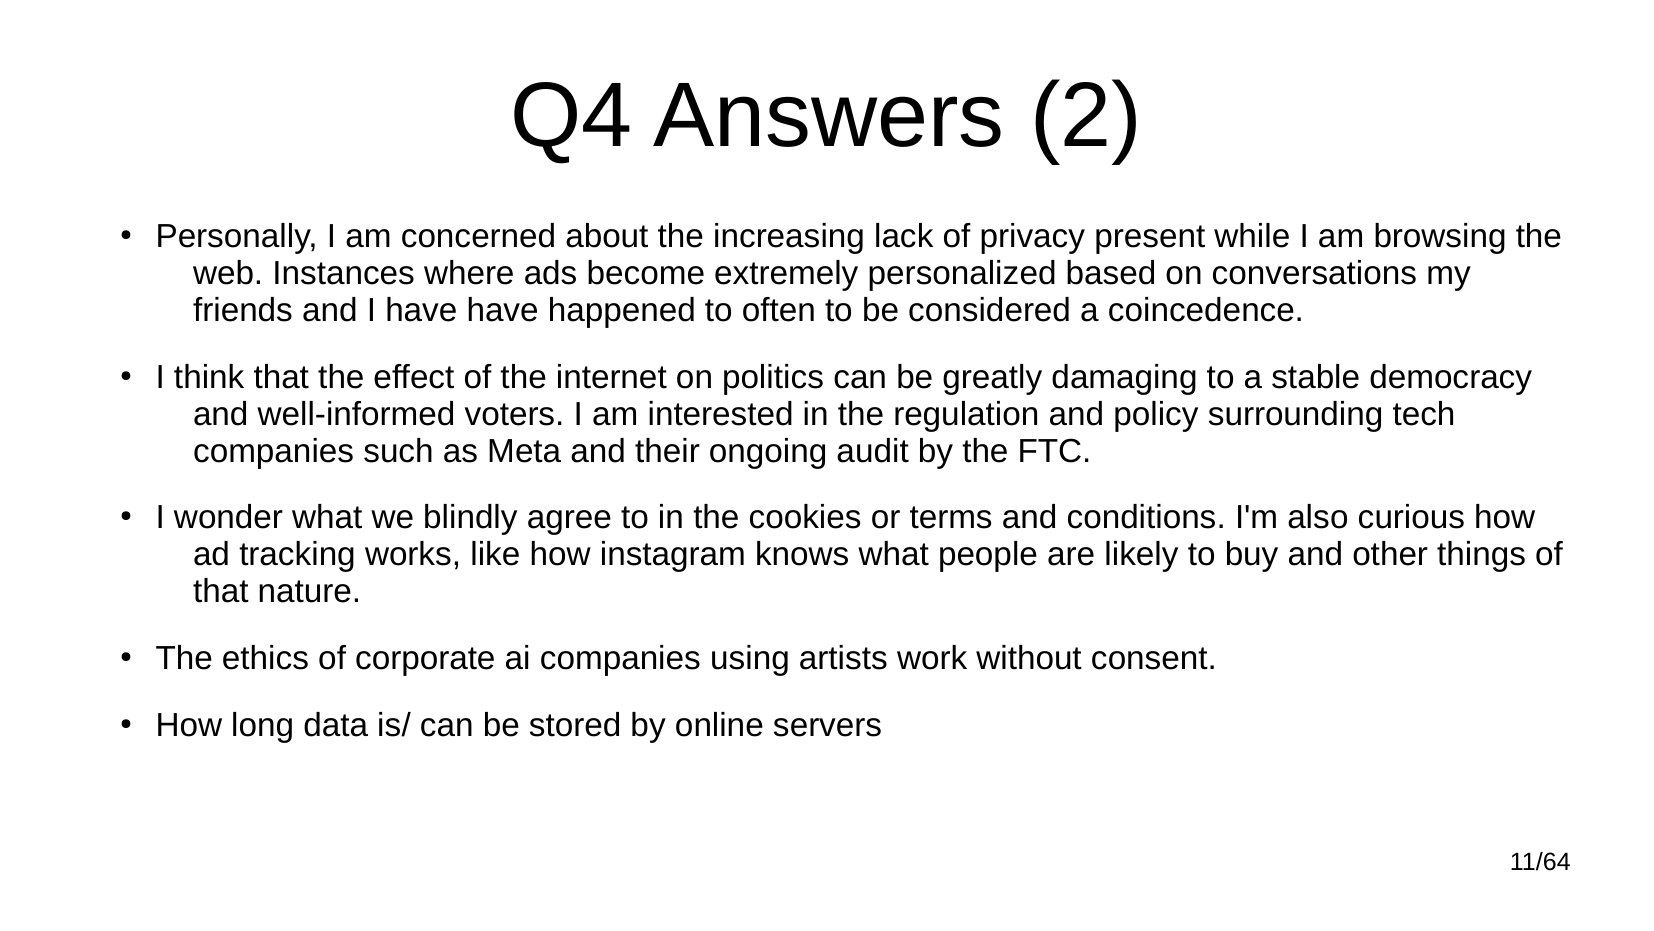

# Q4 Answers (2)
Personally, I am concerned about the increasing lack of privacy present while I am browsing the web. Instances where ads become extremely personalized based on conversations my friends and I have have happened to often to be considered a coincedence.
I think that the effect of the internet on politics can be greatly damaging to a stable democracy and well-informed voters. I am interested in the regulation and policy surrounding tech companies such as Meta and their ongoing audit by the FTC.
I wonder what we blindly agree to in the cookies or terms and conditions. I'm also curious how ad tracking works, like how instagram knows what people are likely to buy and other things of that nature.
The ethics of corporate ai companies using artists work without consent.
How long data is/ can be stored by online servers
11